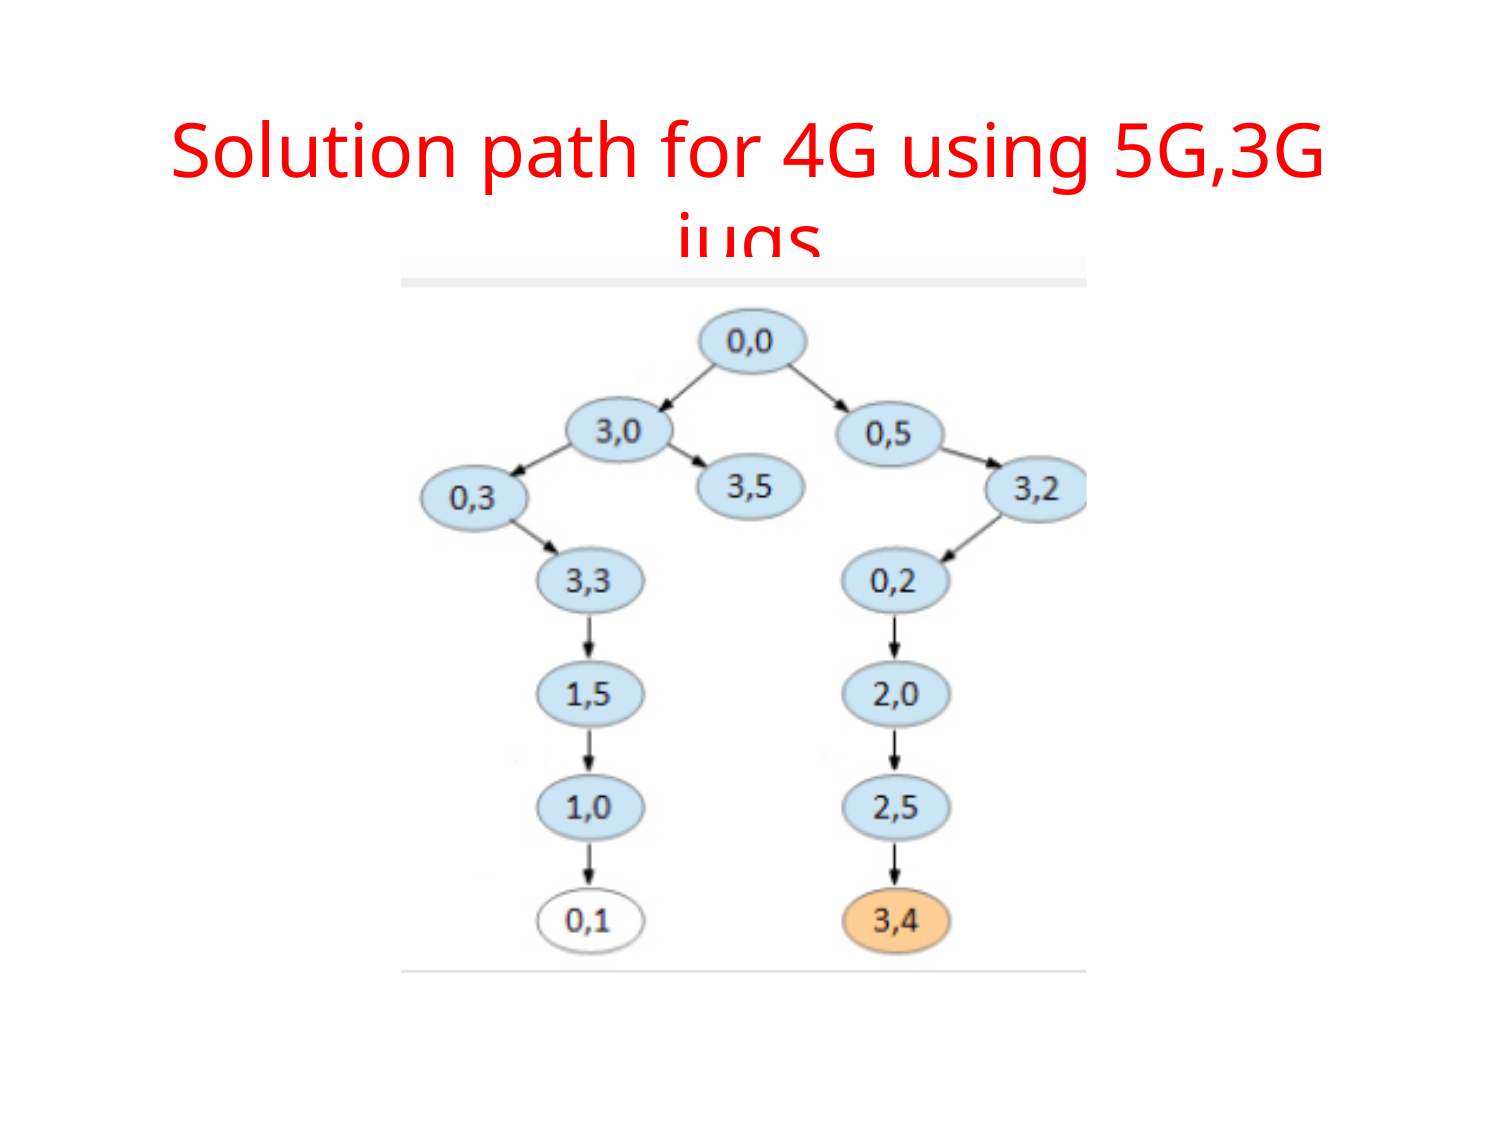

# Solution path for 4G using 5G,3G jugs